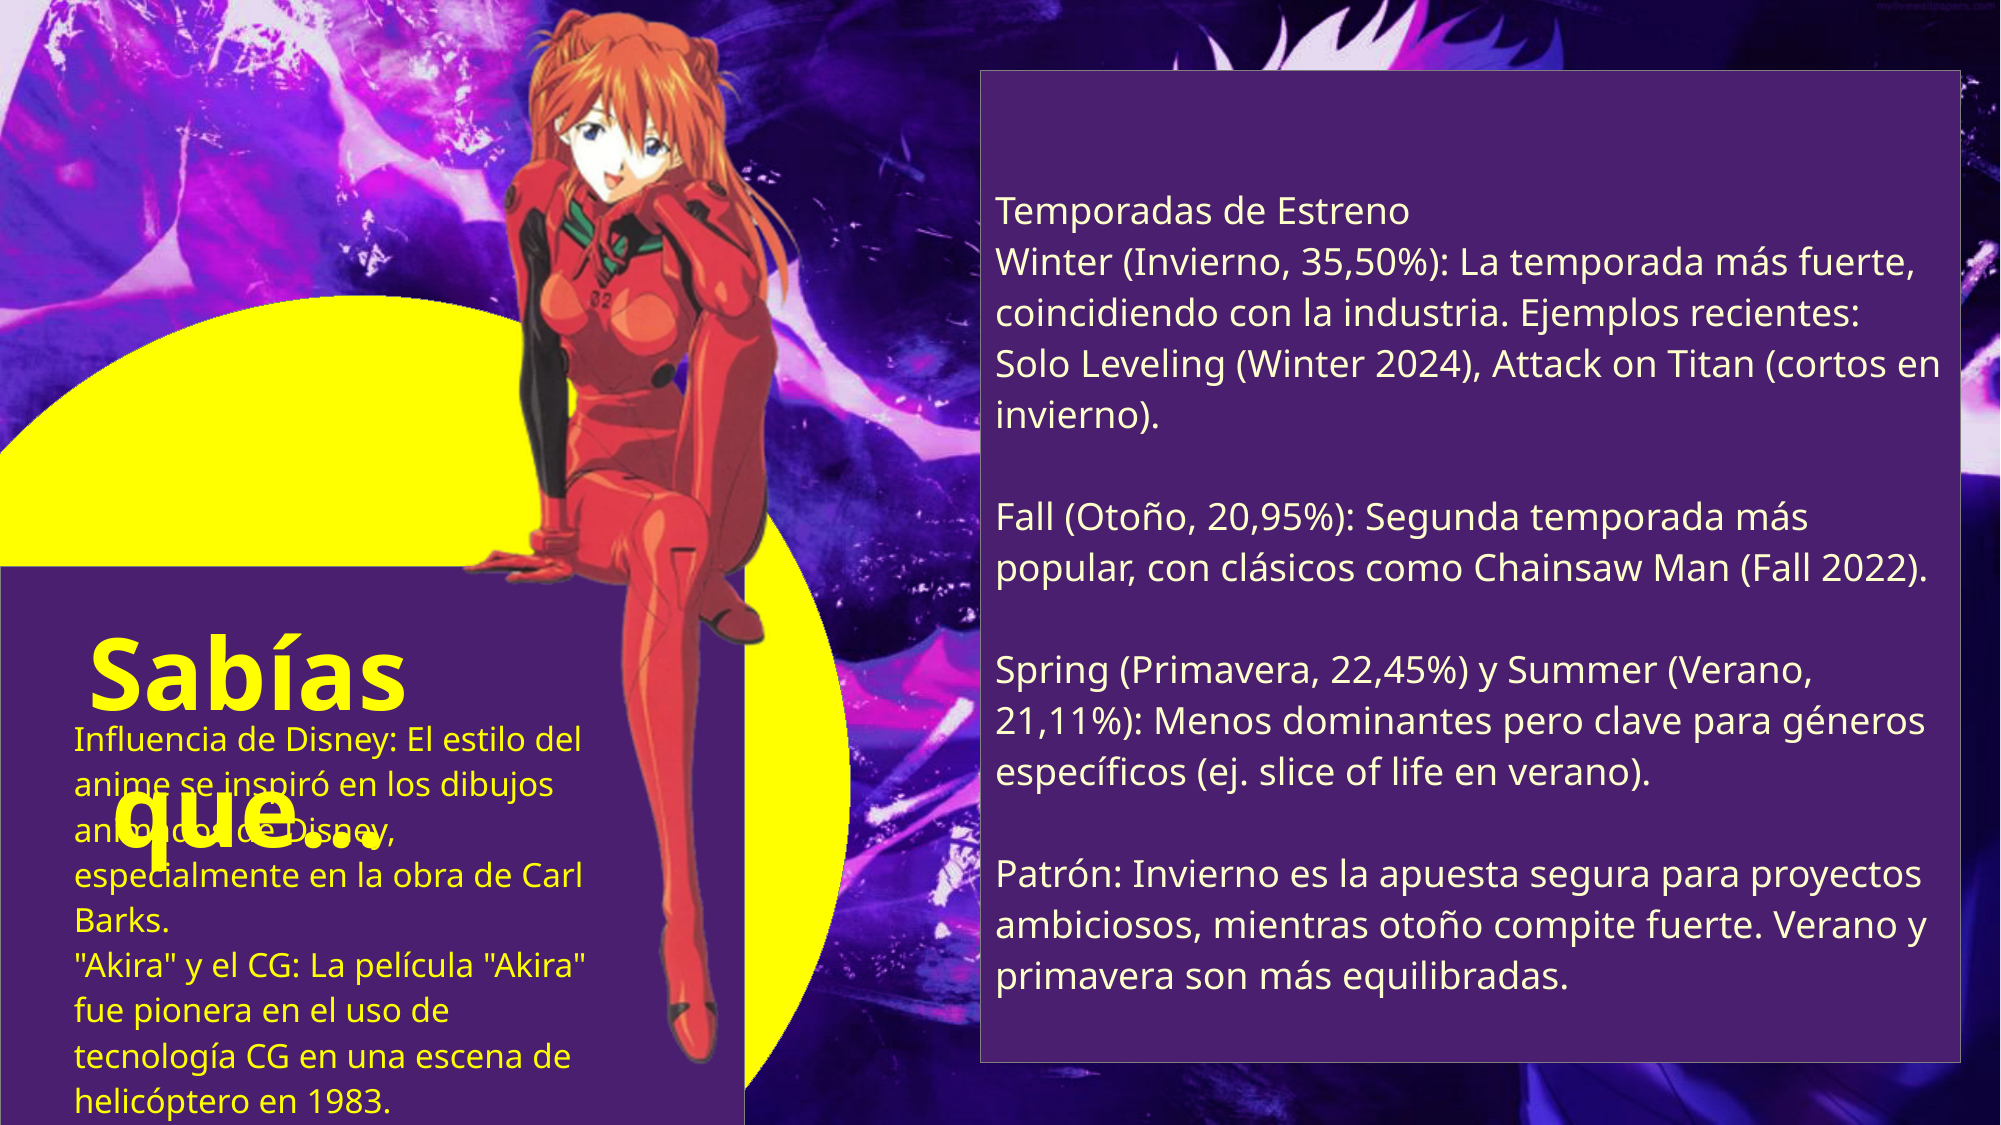

Temporadas de Estreno
Winter (Invierno, 35,50%): La temporada más fuerte, coincidiendo con la industria. Ejemplos recientes: Solo Leveling (Winter 2024), Attack on Titan (cortos en invierno).
Fall (Otoño, 20,95%): Segunda temporada más popular, con clásicos como Chainsaw Man (Fall 2022).
Spring (Primavera, 22,45%) y Summer (Verano, 21,11%): Menos dominantes pero clave para géneros específicos (ej. slice of life en verano).
Patrón: Invierno es la apuesta segura para proyectos ambiciosos, mientras otoño compite fuerte. Verano y primavera son más equilibradas.
Sabías que...
Influencia de Disney: El estilo del anime se inspiró en los dibujos animados de Disney, especialmente en la obra de Carl Barks.
"Akira" y el CG: La película "Akira" fue pionera en el uso de tecnología CG en una escena de helicóptero en 1983.